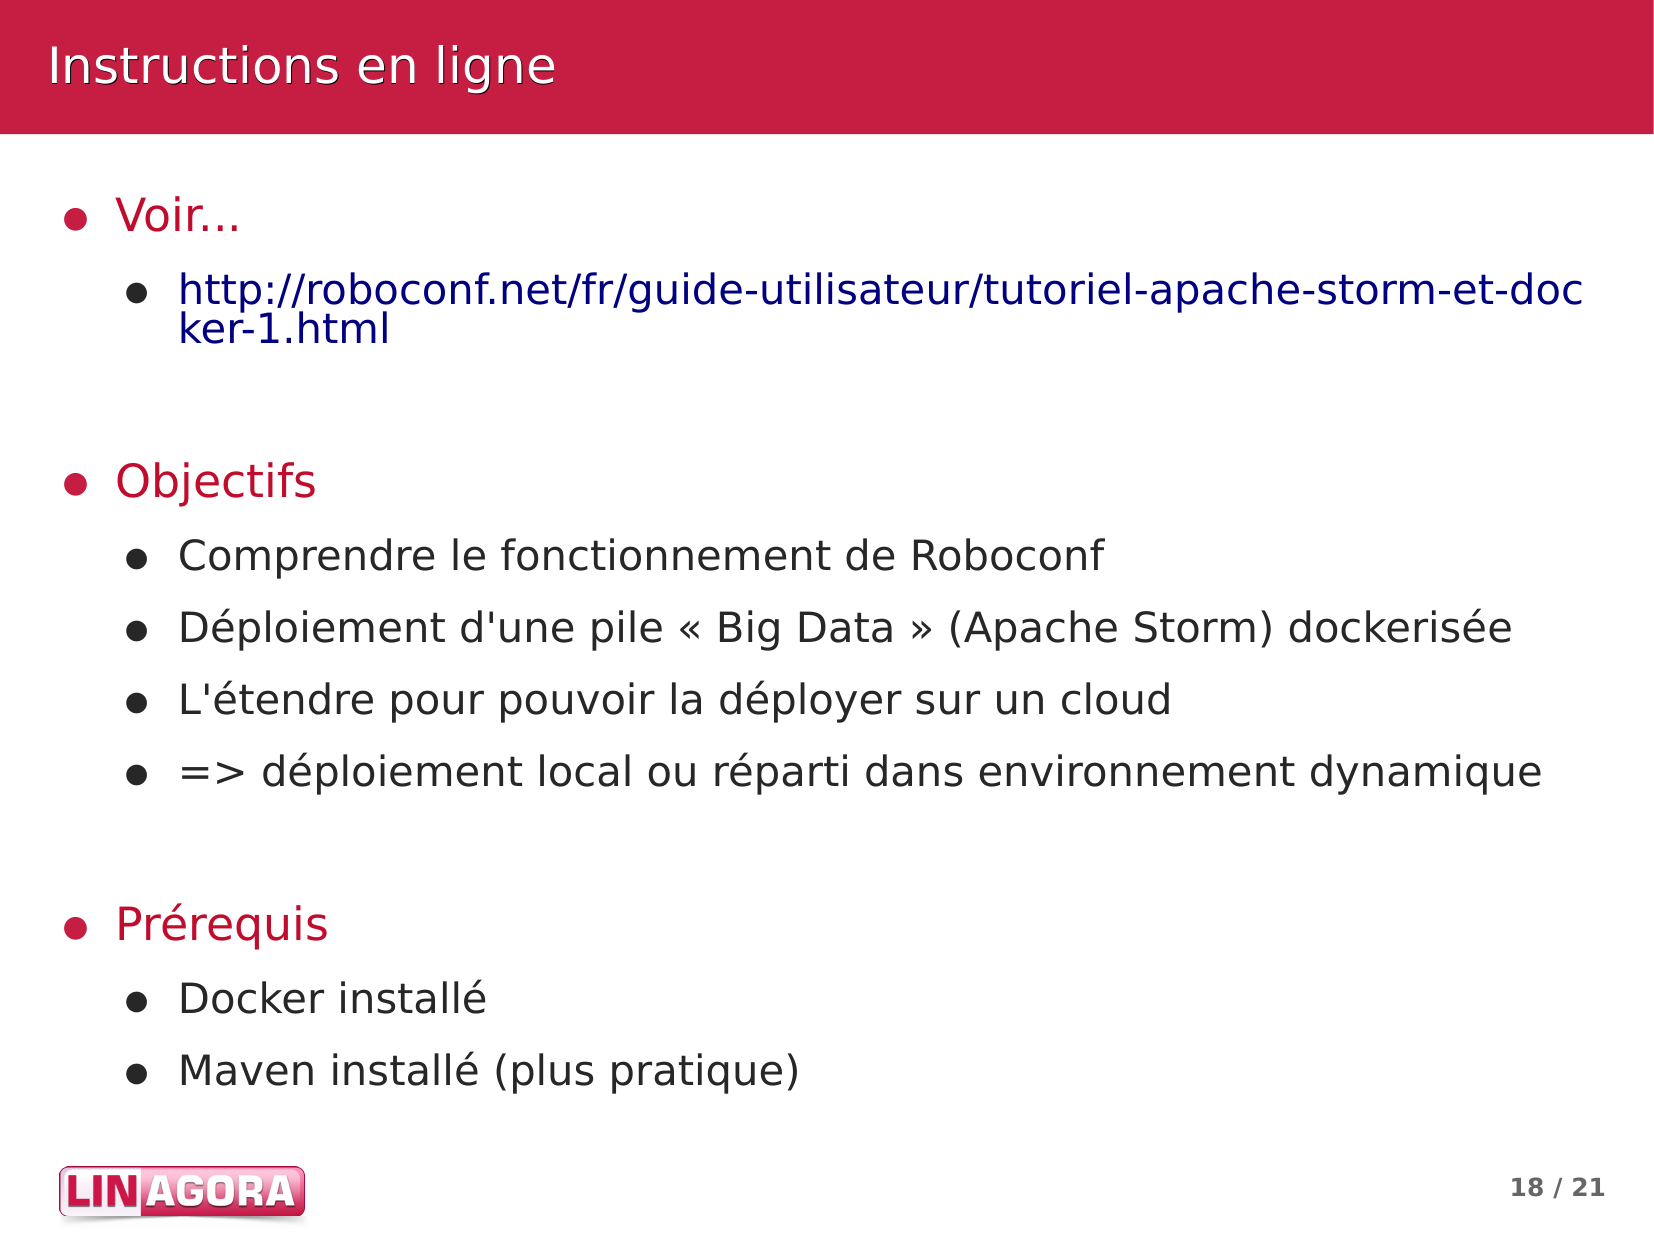

# Instructions en ligne
Voir...
http://roboconf.net/fr/guide-utilisateur/tutoriel-apache-storm-et-docker-1.html
Objectifs
Comprendre le fonctionnement de Roboconf
Déploiement d'une pile « Big Data » (Apache Storm) dockerisée
L'étendre pour pouvoir la déployer sur un cloud
=> déploiement local ou réparti dans environnement dynamique
Prérequis
Docker installé
Maven installé (plus pratique)